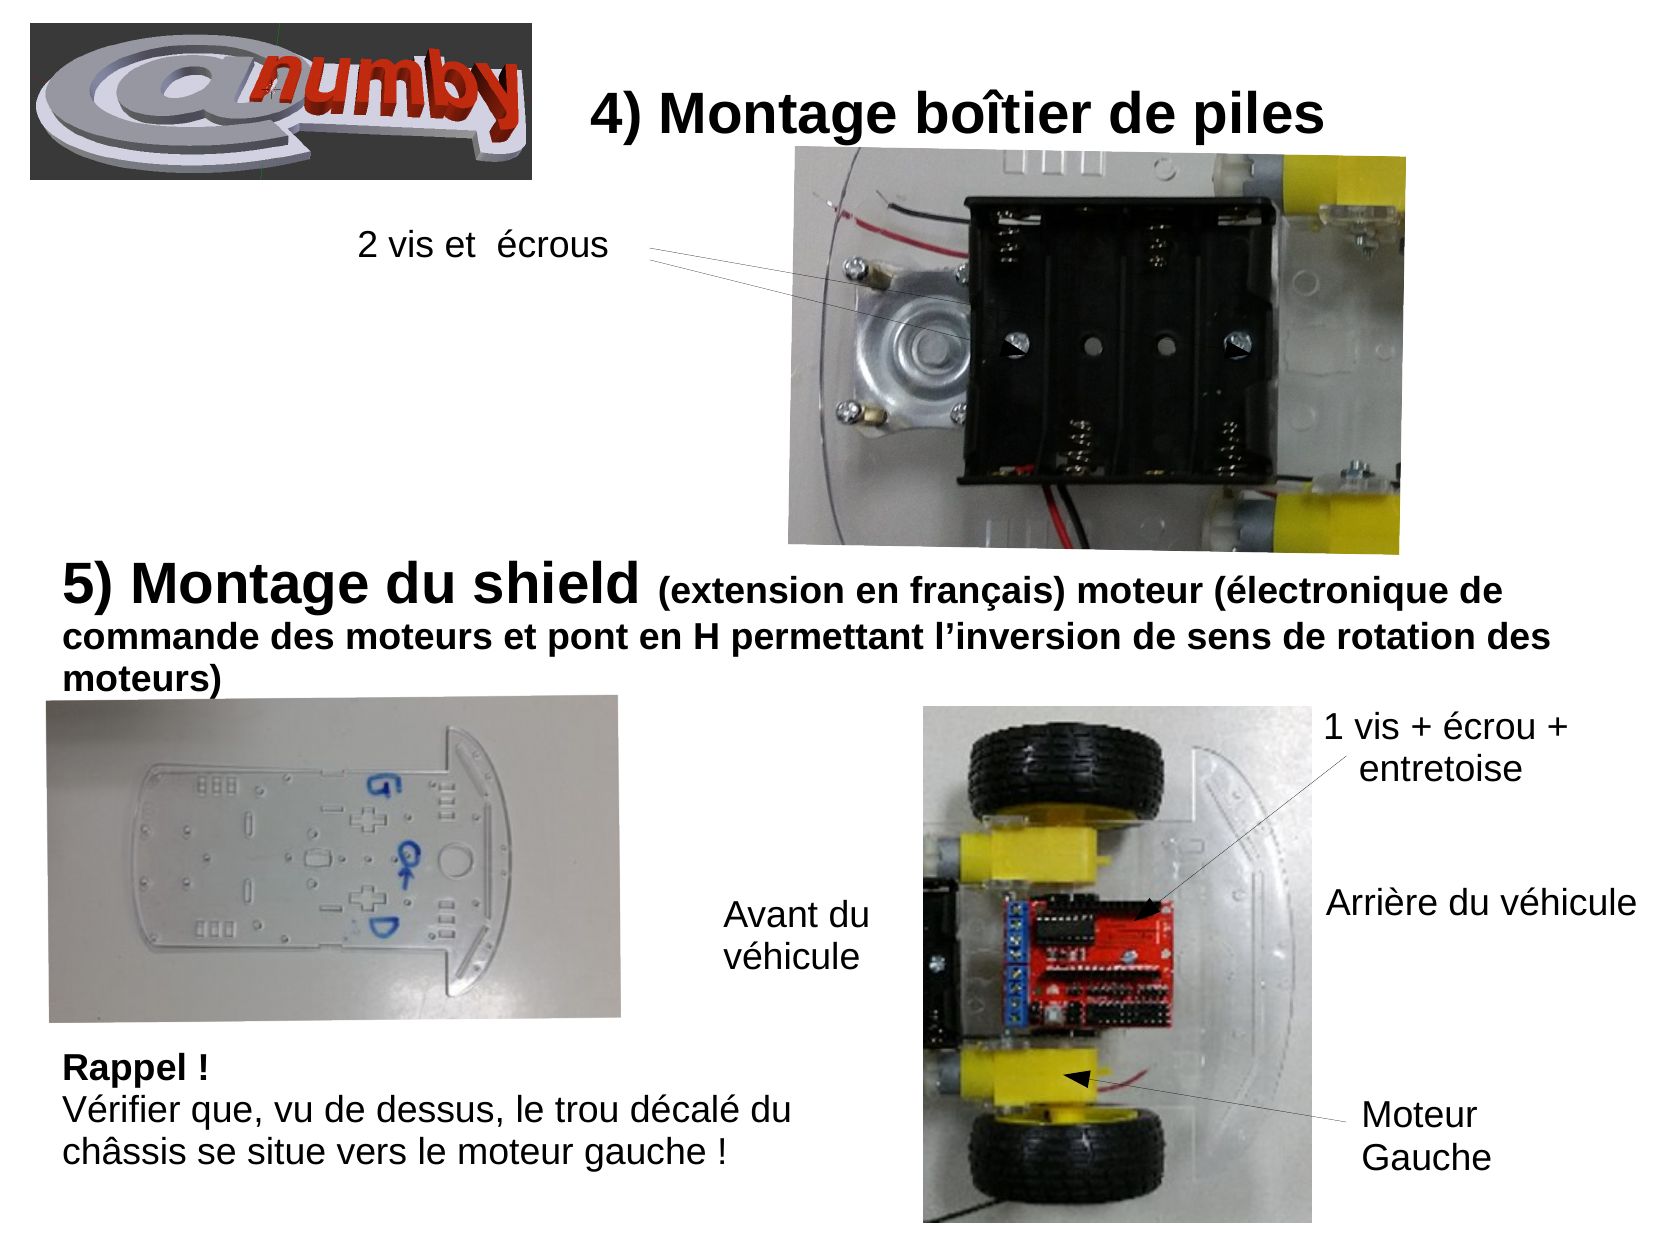

# 4) Montage boîtier de piles
2 vis et écrous
5) Montage du shield (extension en français) moteur (électronique de commande des moteurs et pont en H permettant l’inversion de sens de rotation des moteurs)
 1 vis + écrou + entretoise
Arrière du véhicule
Avant du véhicule
Rappel !
Vérifier que, vu de dessus, le trou décalé du châssis se situe vers le moteur gauche !
Moteur Gauche